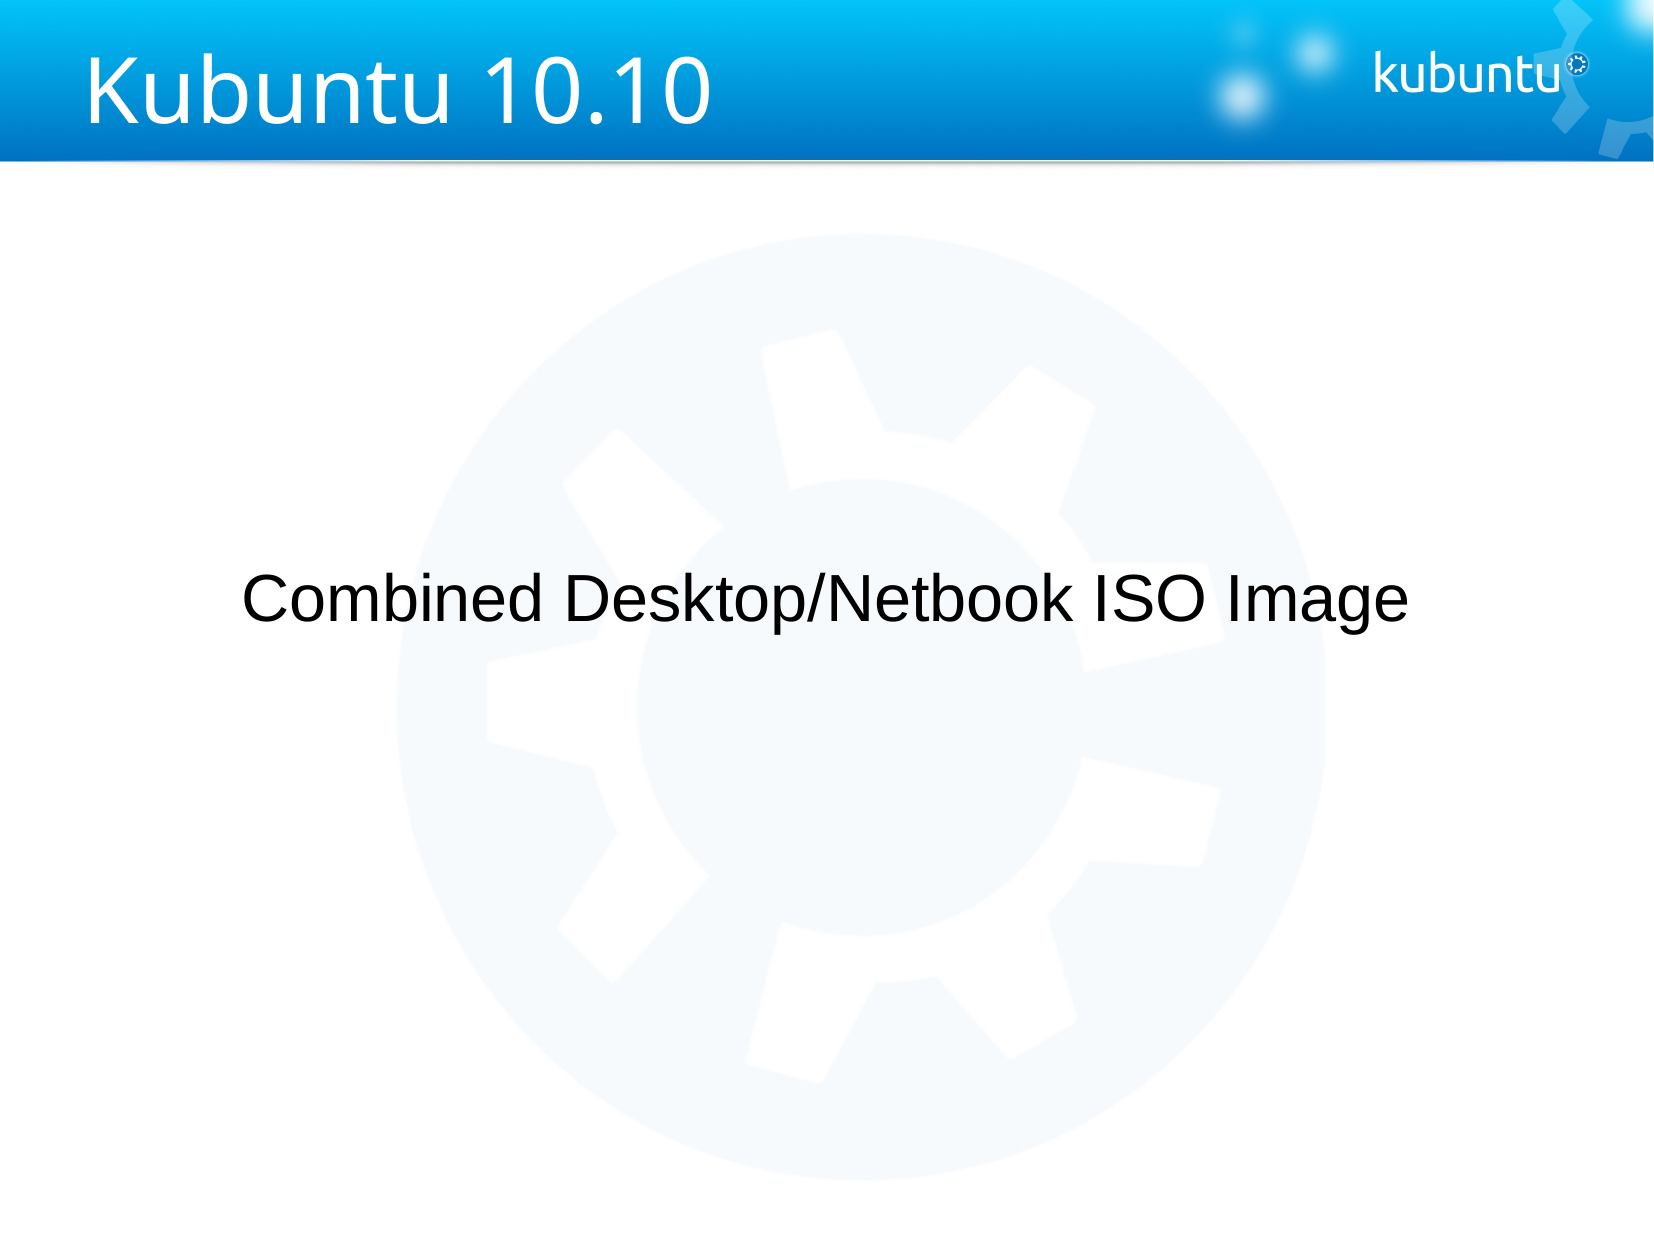

# Kubuntu 10.10
Combined Desktop/Netbook ISO Image